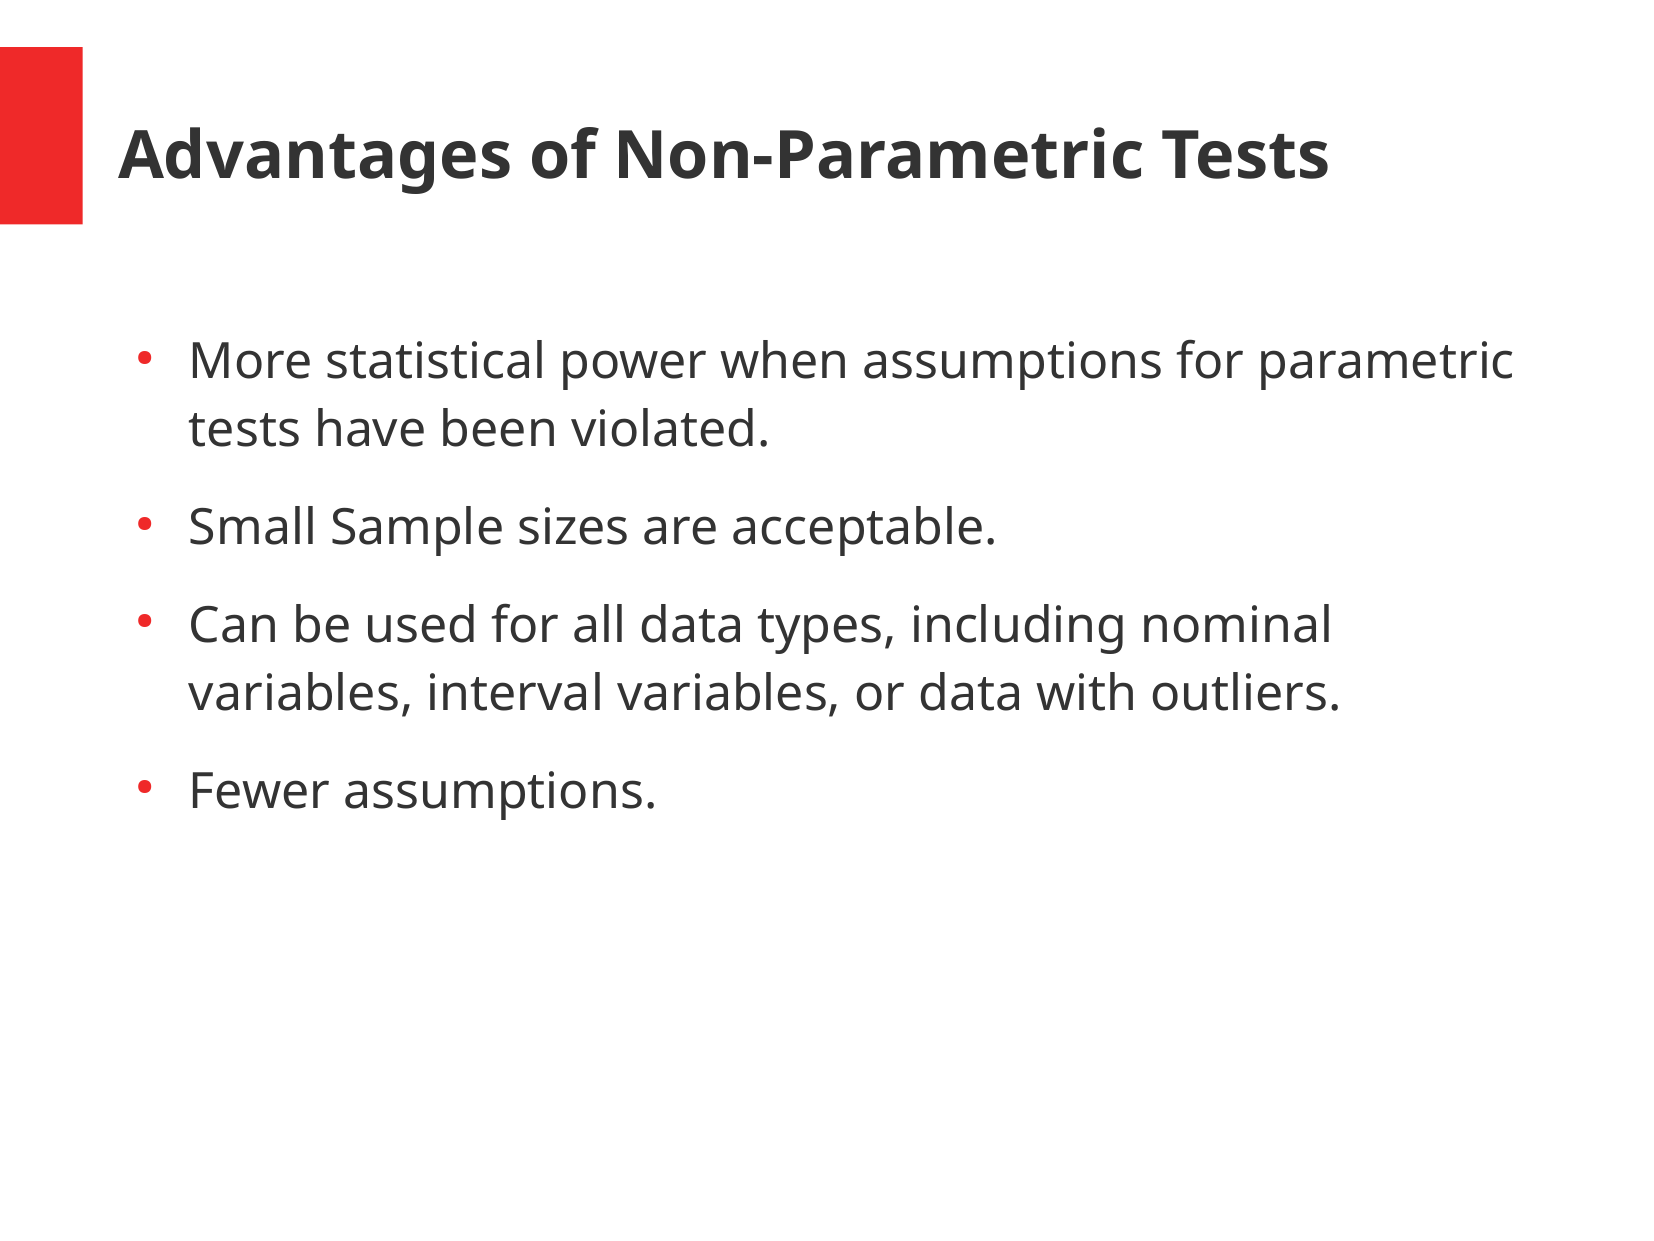

# Advantages of Non-Parametric Tests
More statistical power when assumptions for parametric tests have been violated.
Small Sample sizes are acceptable.
Can be used for all data types, including nominal variables, interval variables, or data with outliers.
Fewer assumptions.